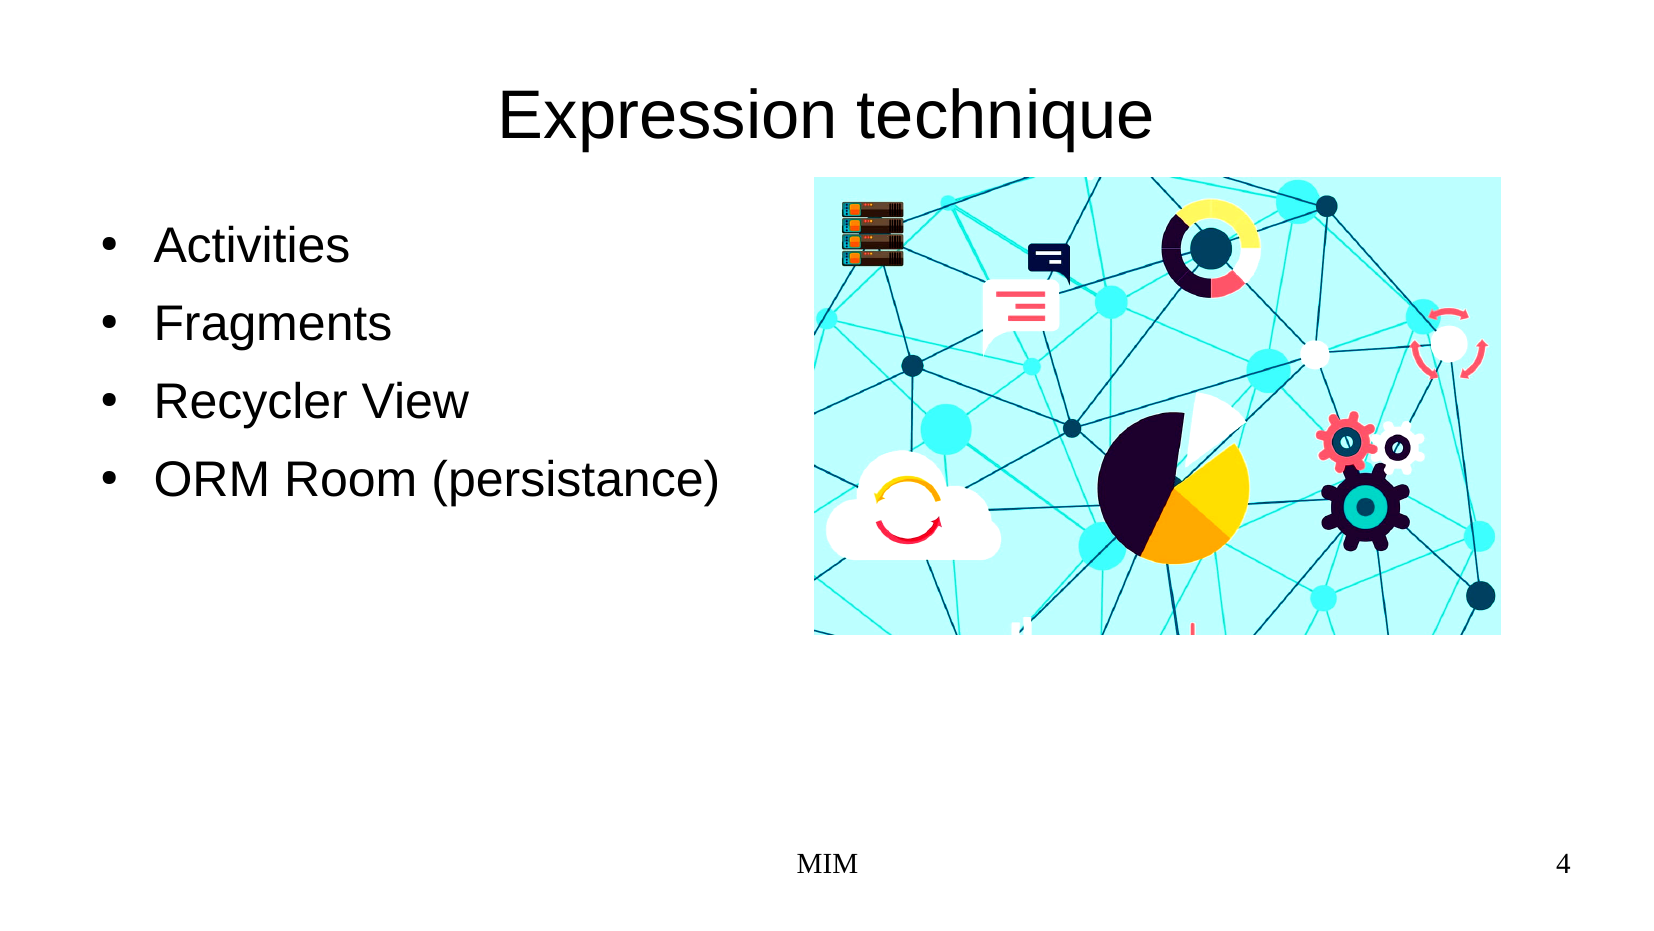

# Expression technique
Activities
Fragments
Recycler View
ORM Room (persistance)
MIM
4